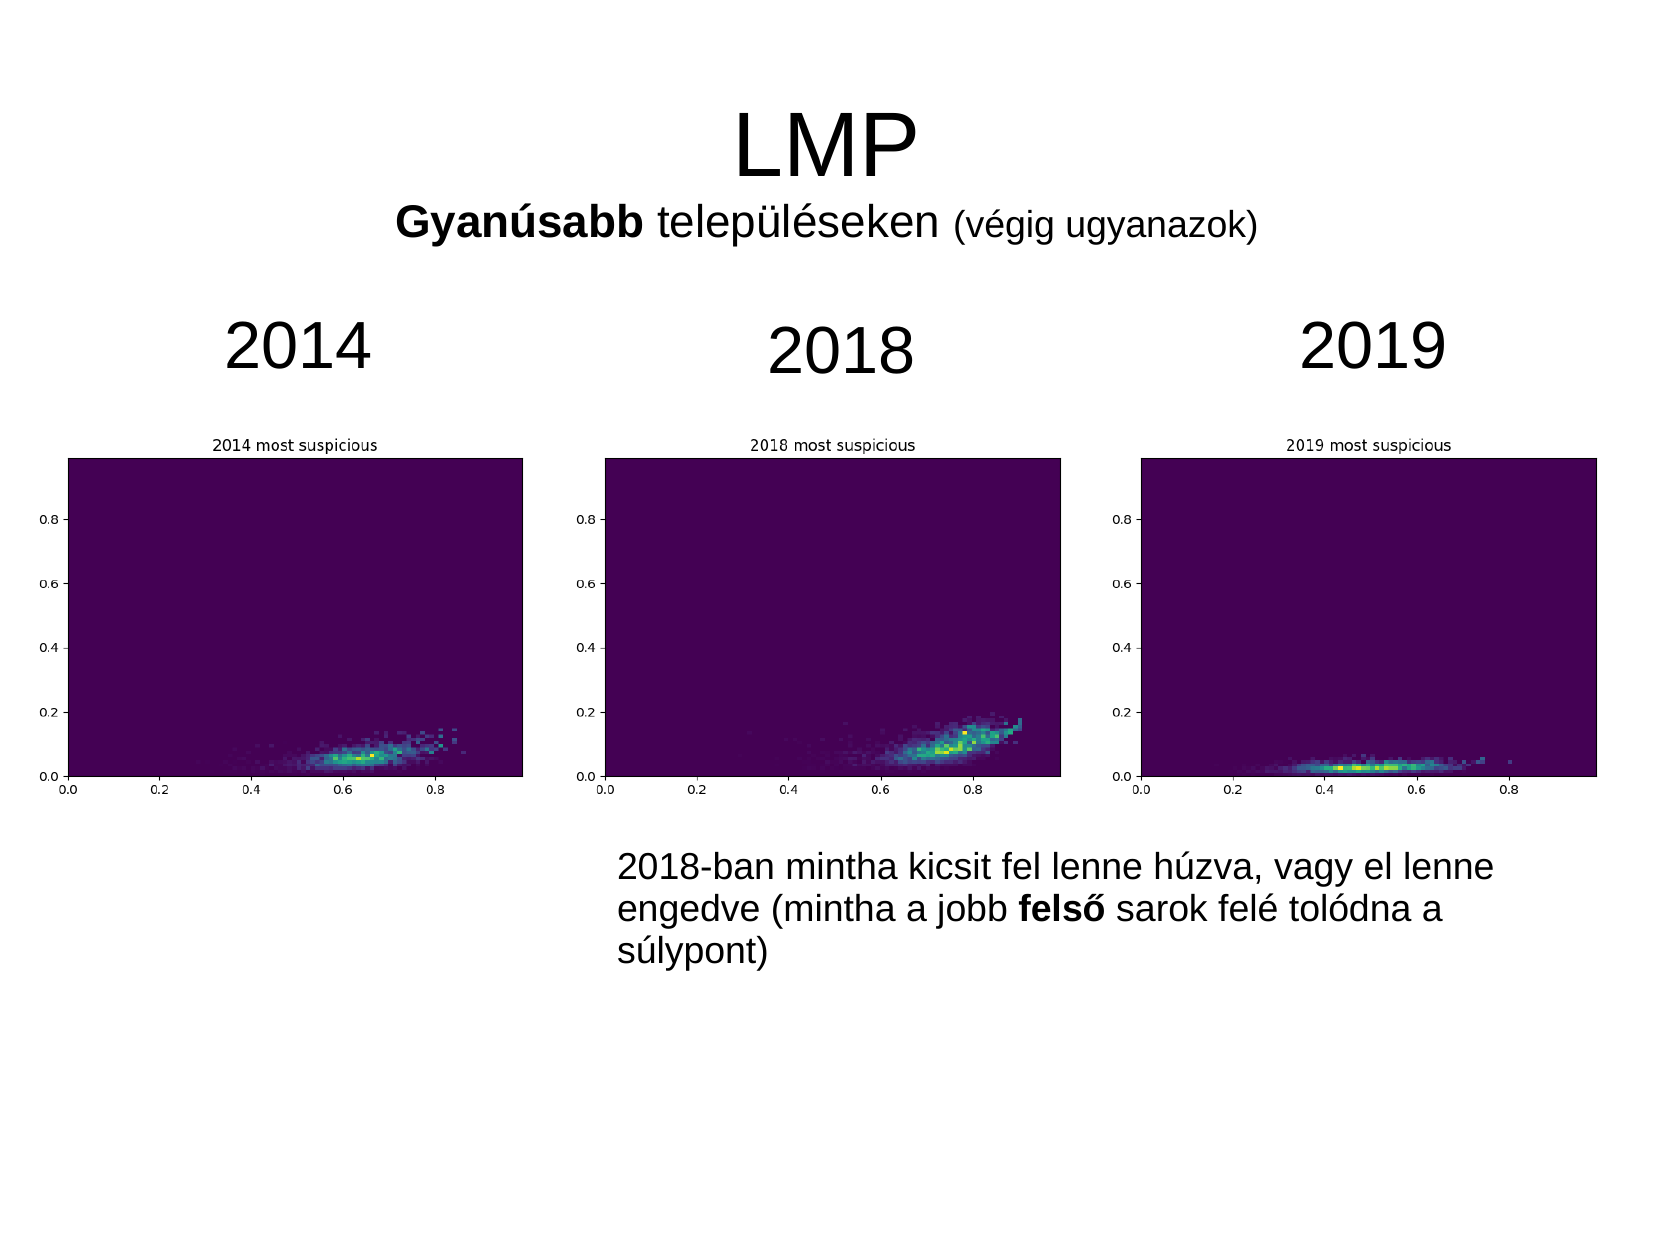

# LMP Gyanúsabb településeken (végig ugyanazok)
2014
2019
2018
2018-ban mintha kicsit fel lenne húzva, vagy el lenne engedve (mintha a jobb felső sarok felé tolódna a súlypont)